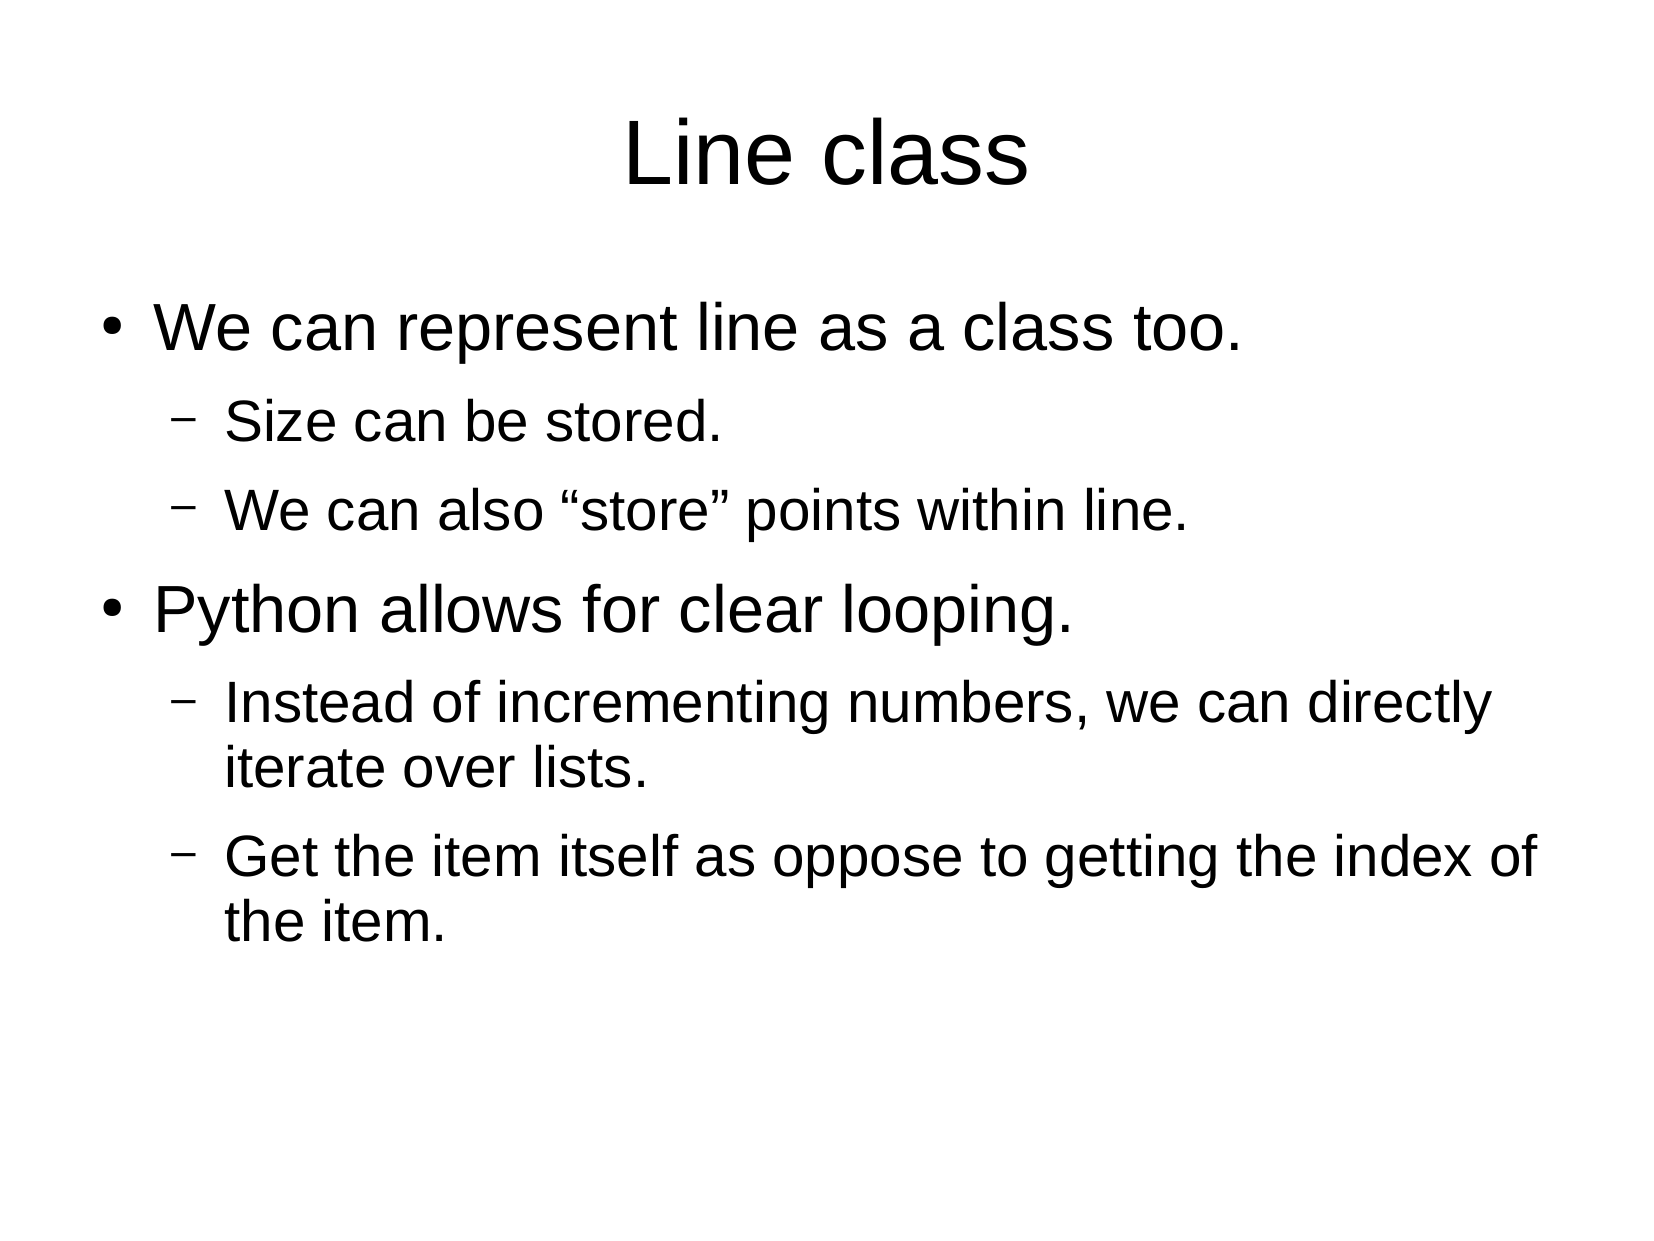

# Line class
We can represent line as a class too.
Size can be stored.
We can also “store” points within line.
Python allows for clear looping.
Instead of incrementing numbers, we can directly iterate over lists.
Get the item itself as oppose to getting the index of the item.